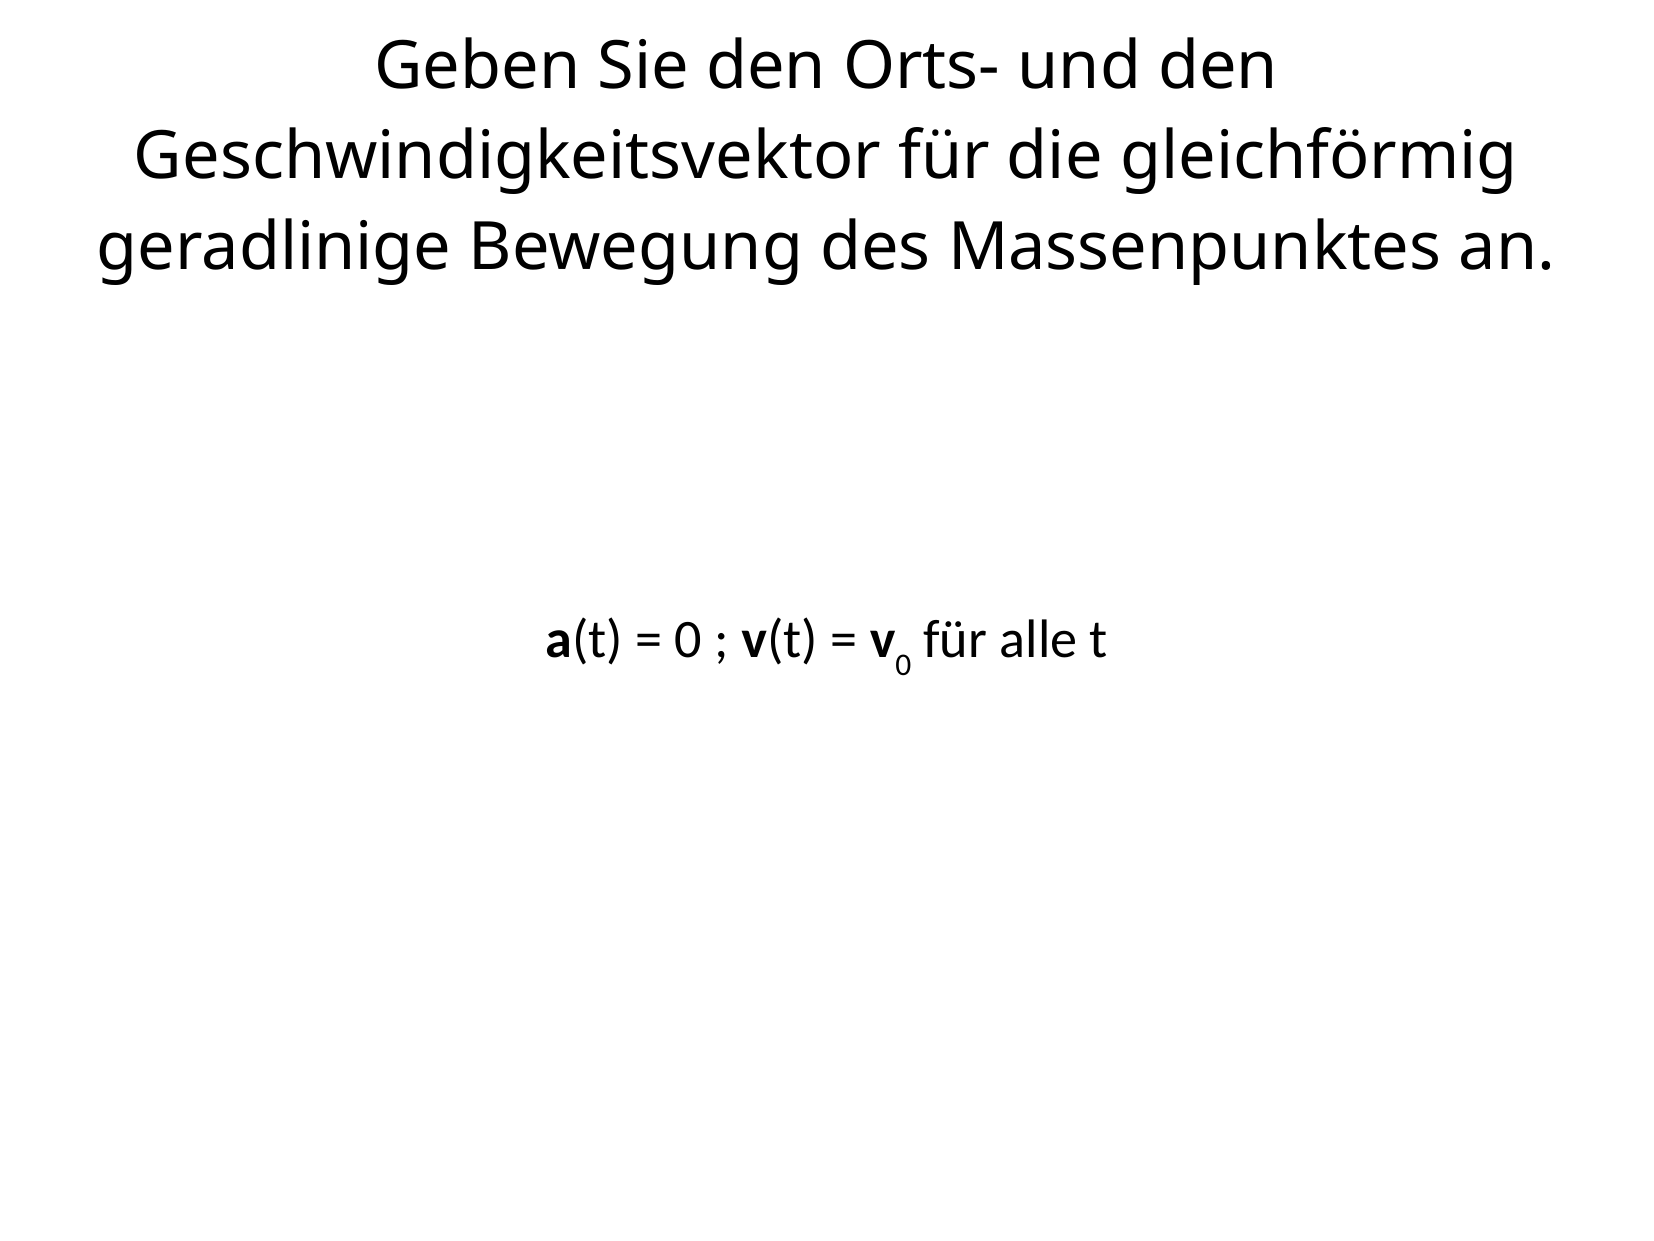

# Geben Sie den Orts- und den Geschwindigkeitsvektor für die gleichförmig geradlinige Bewegung des Massenpunktes an.
a(t) = 0 ; v(t) = v0 für alle t